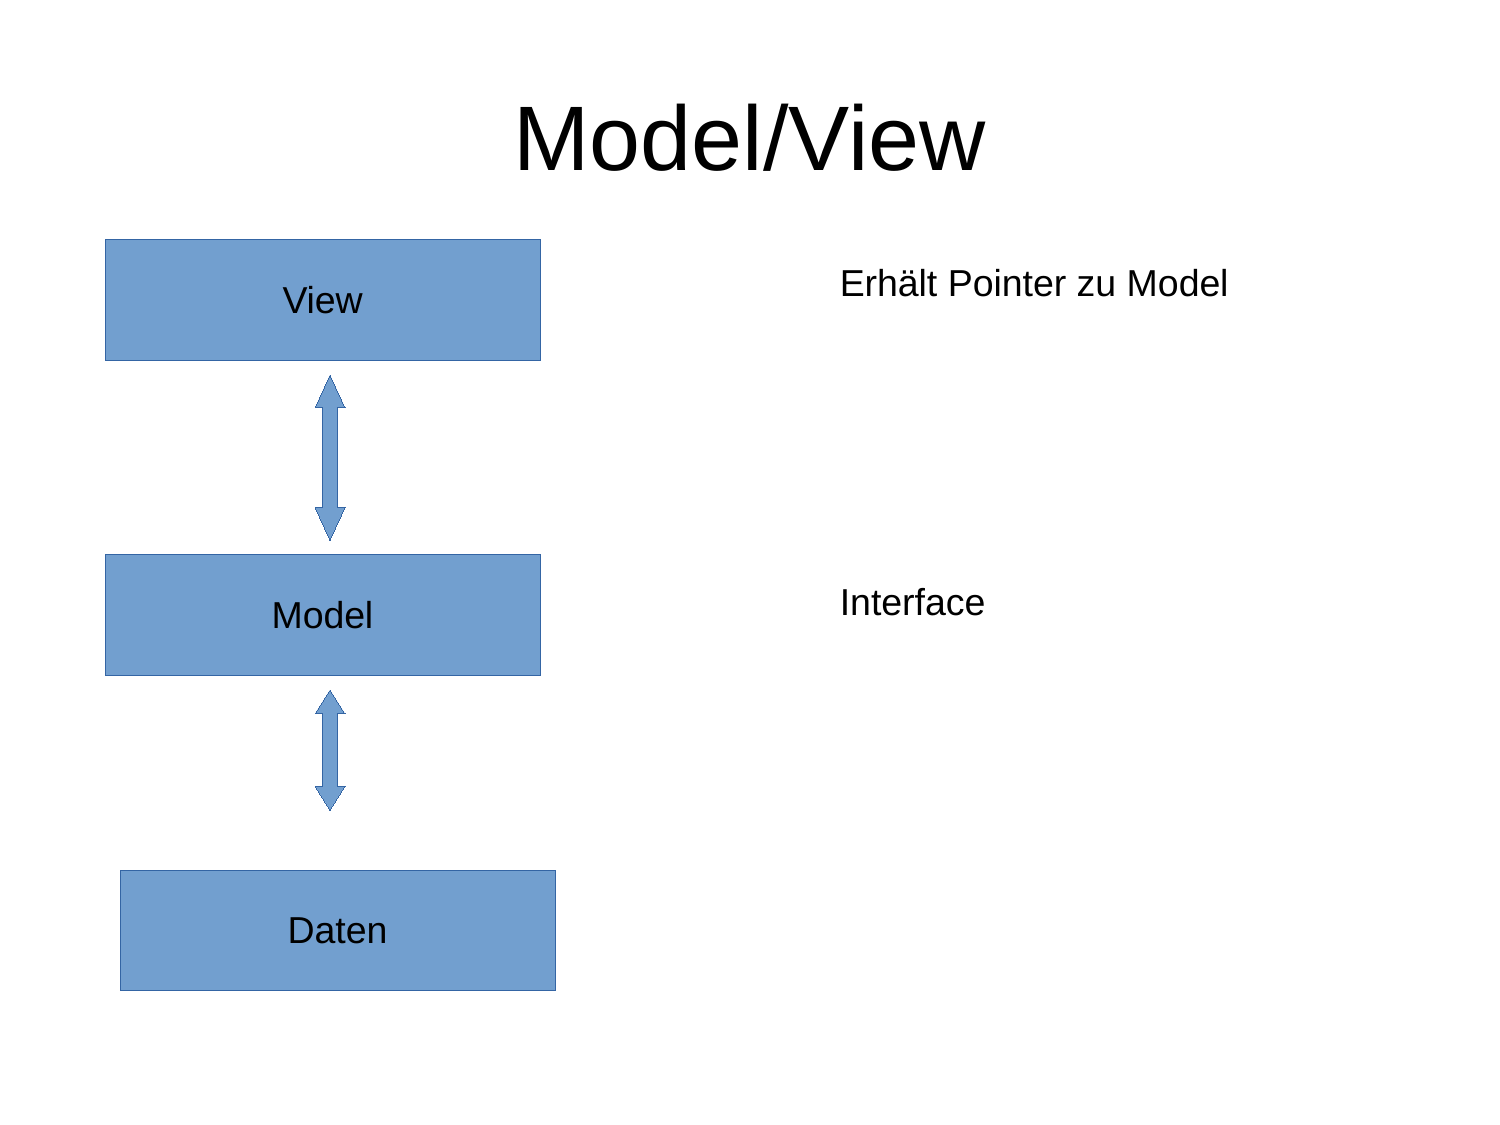

# Model/View
View
Erhält Pointer zu Model
Model
Interface
Daten